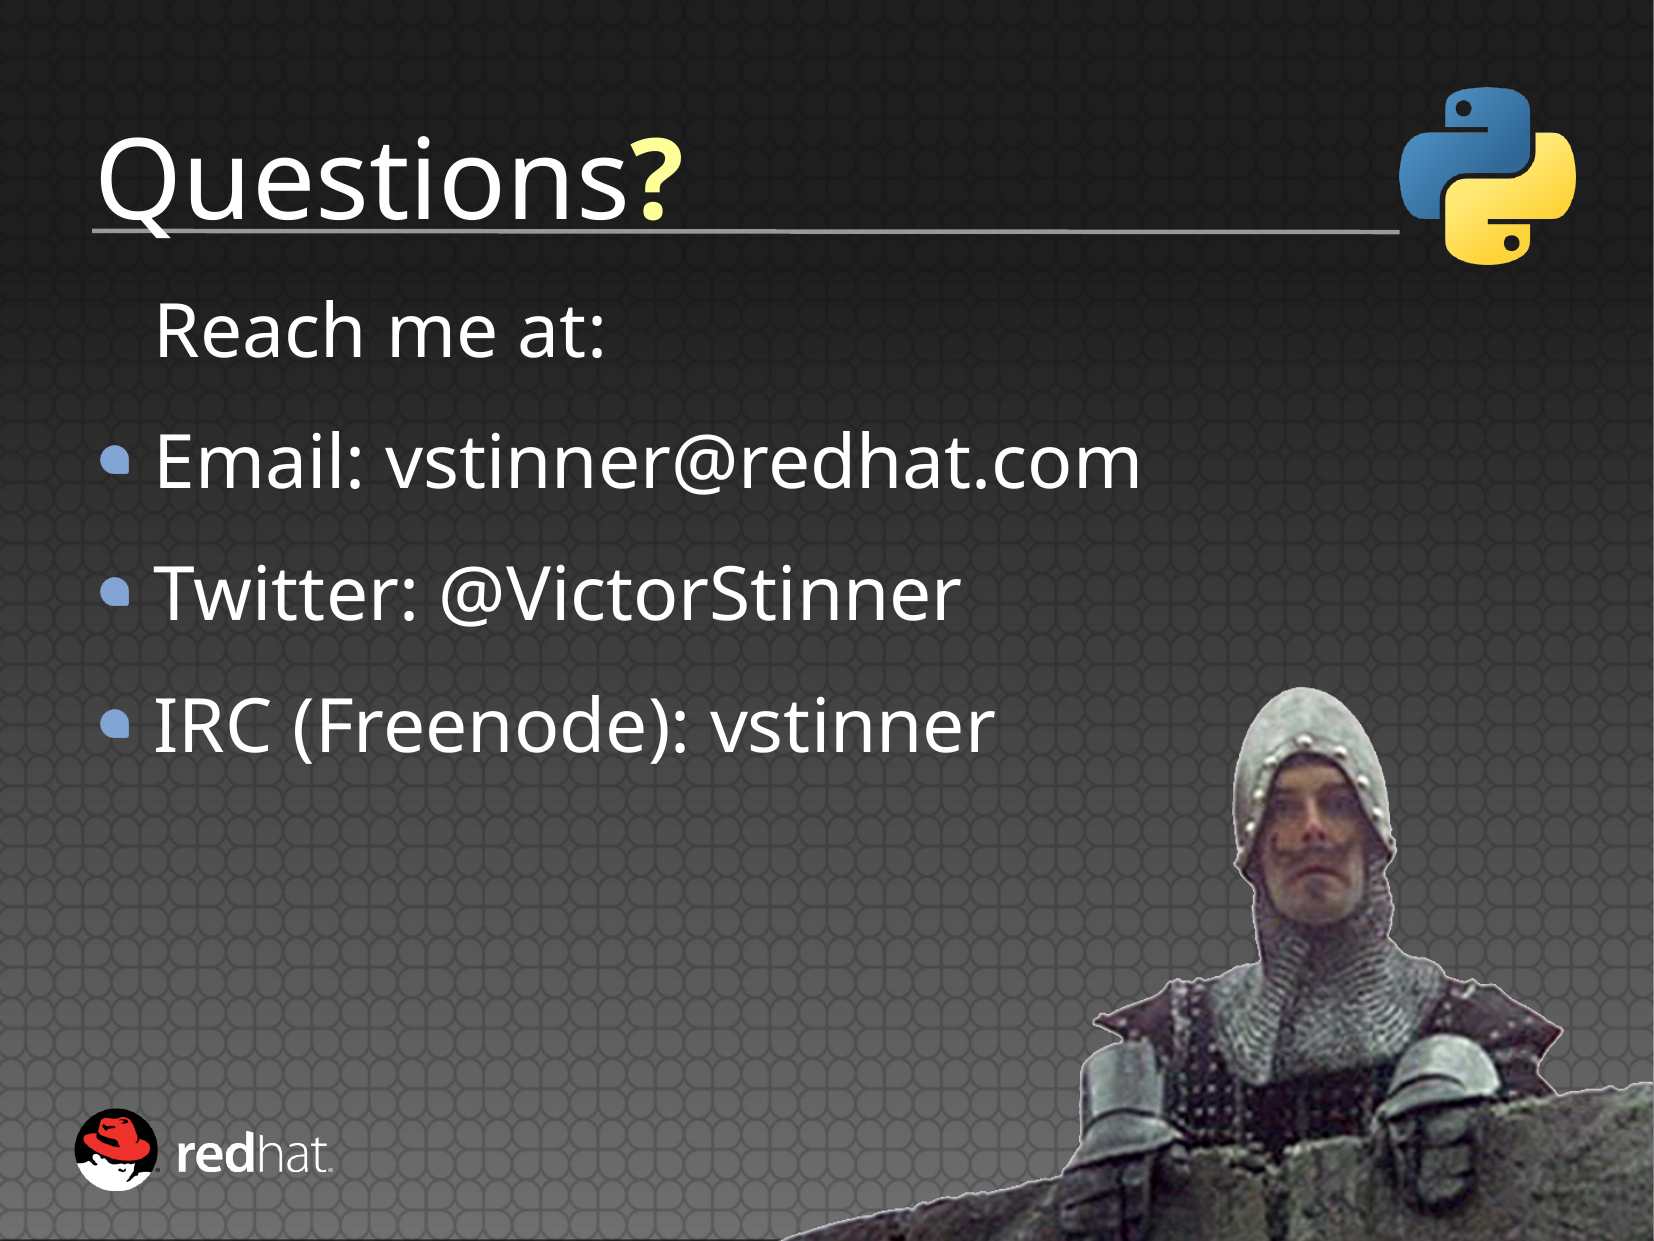

# Questions?
Reach me at:
Email: vstinner@redhat.com
Twitter: @VictorStinner
IRC (Freenode): vstinner